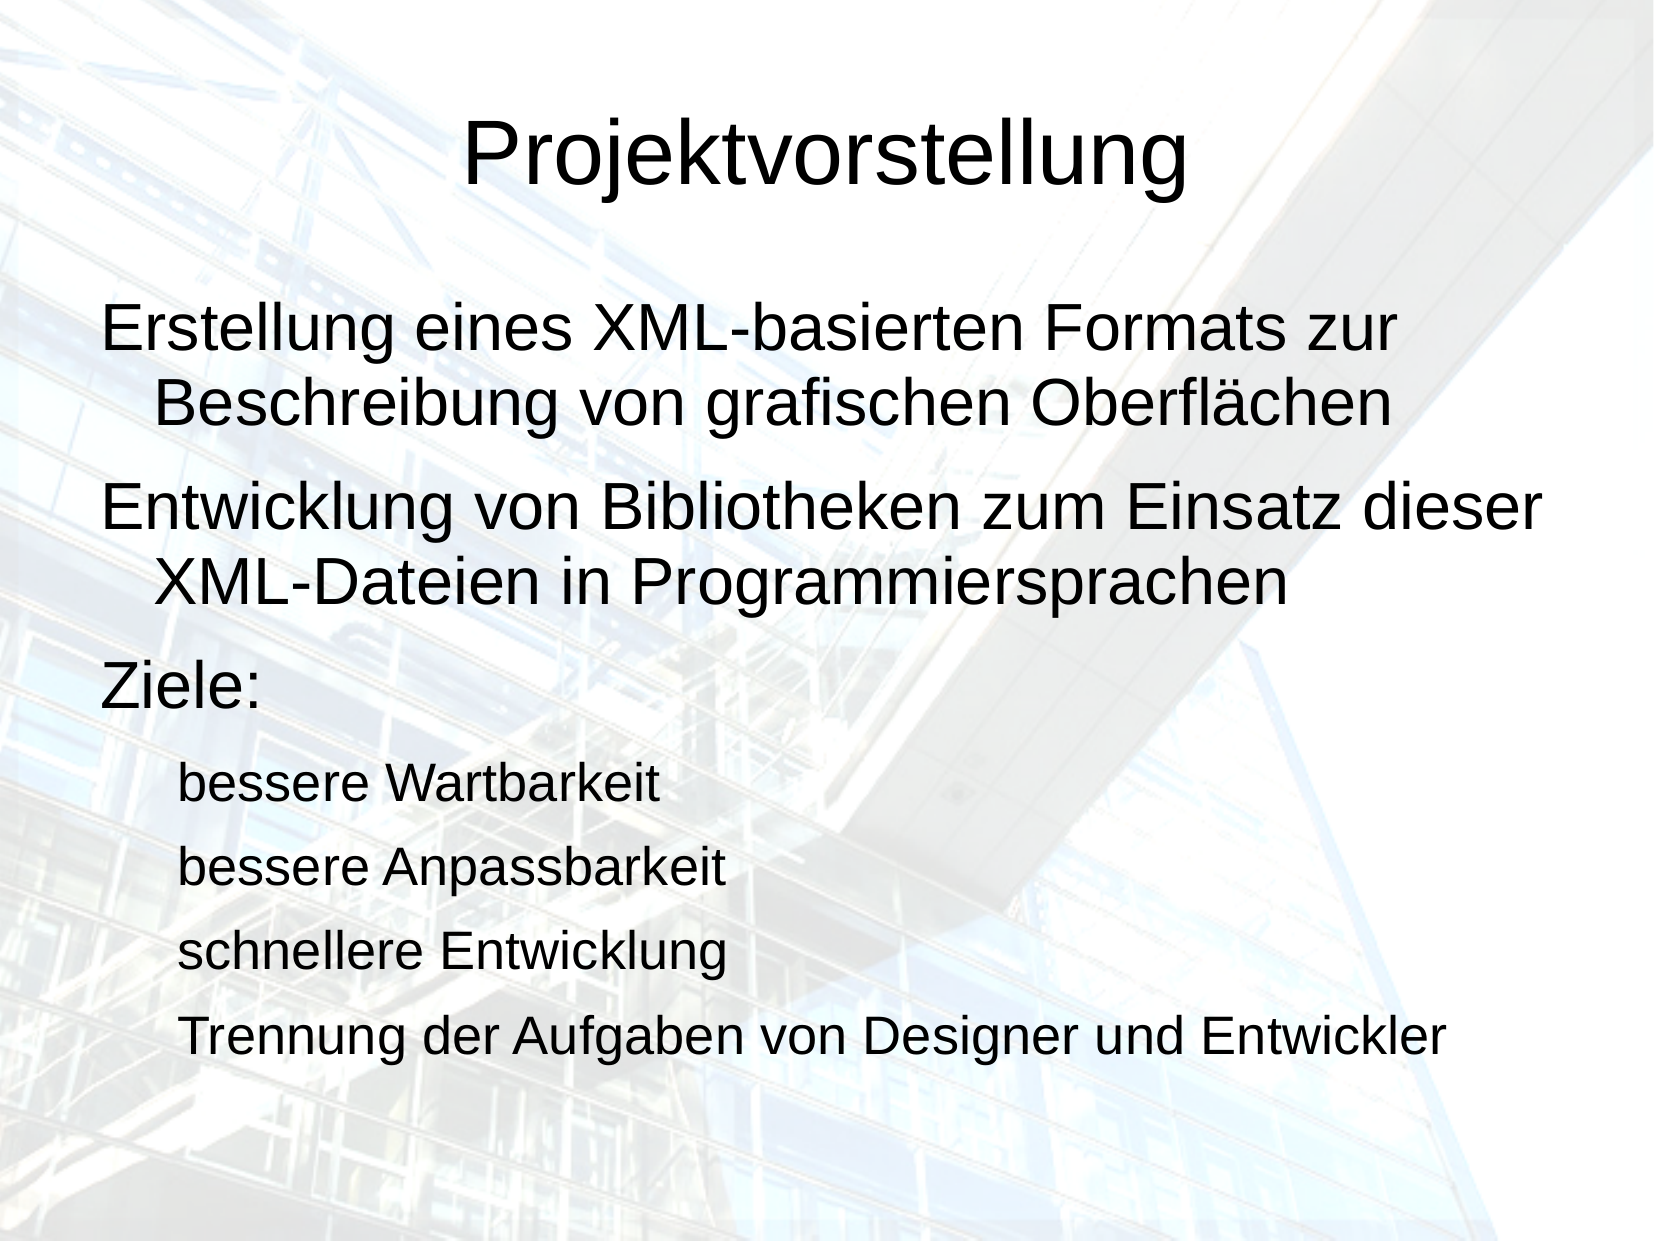

# Projektvorstellung
Erstellung eines XML-basierten Formats zur Beschreibung von grafischen Oberflächen
Entwicklung von Bibliotheken zum Einsatz dieser XML-Dateien in Programmiersprachen
Ziele:
bessere Wartbarkeit
bessere Anpassbarkeit
schnellere Entwicklung
Trennung der Aufgaben von Designer und Entwickler